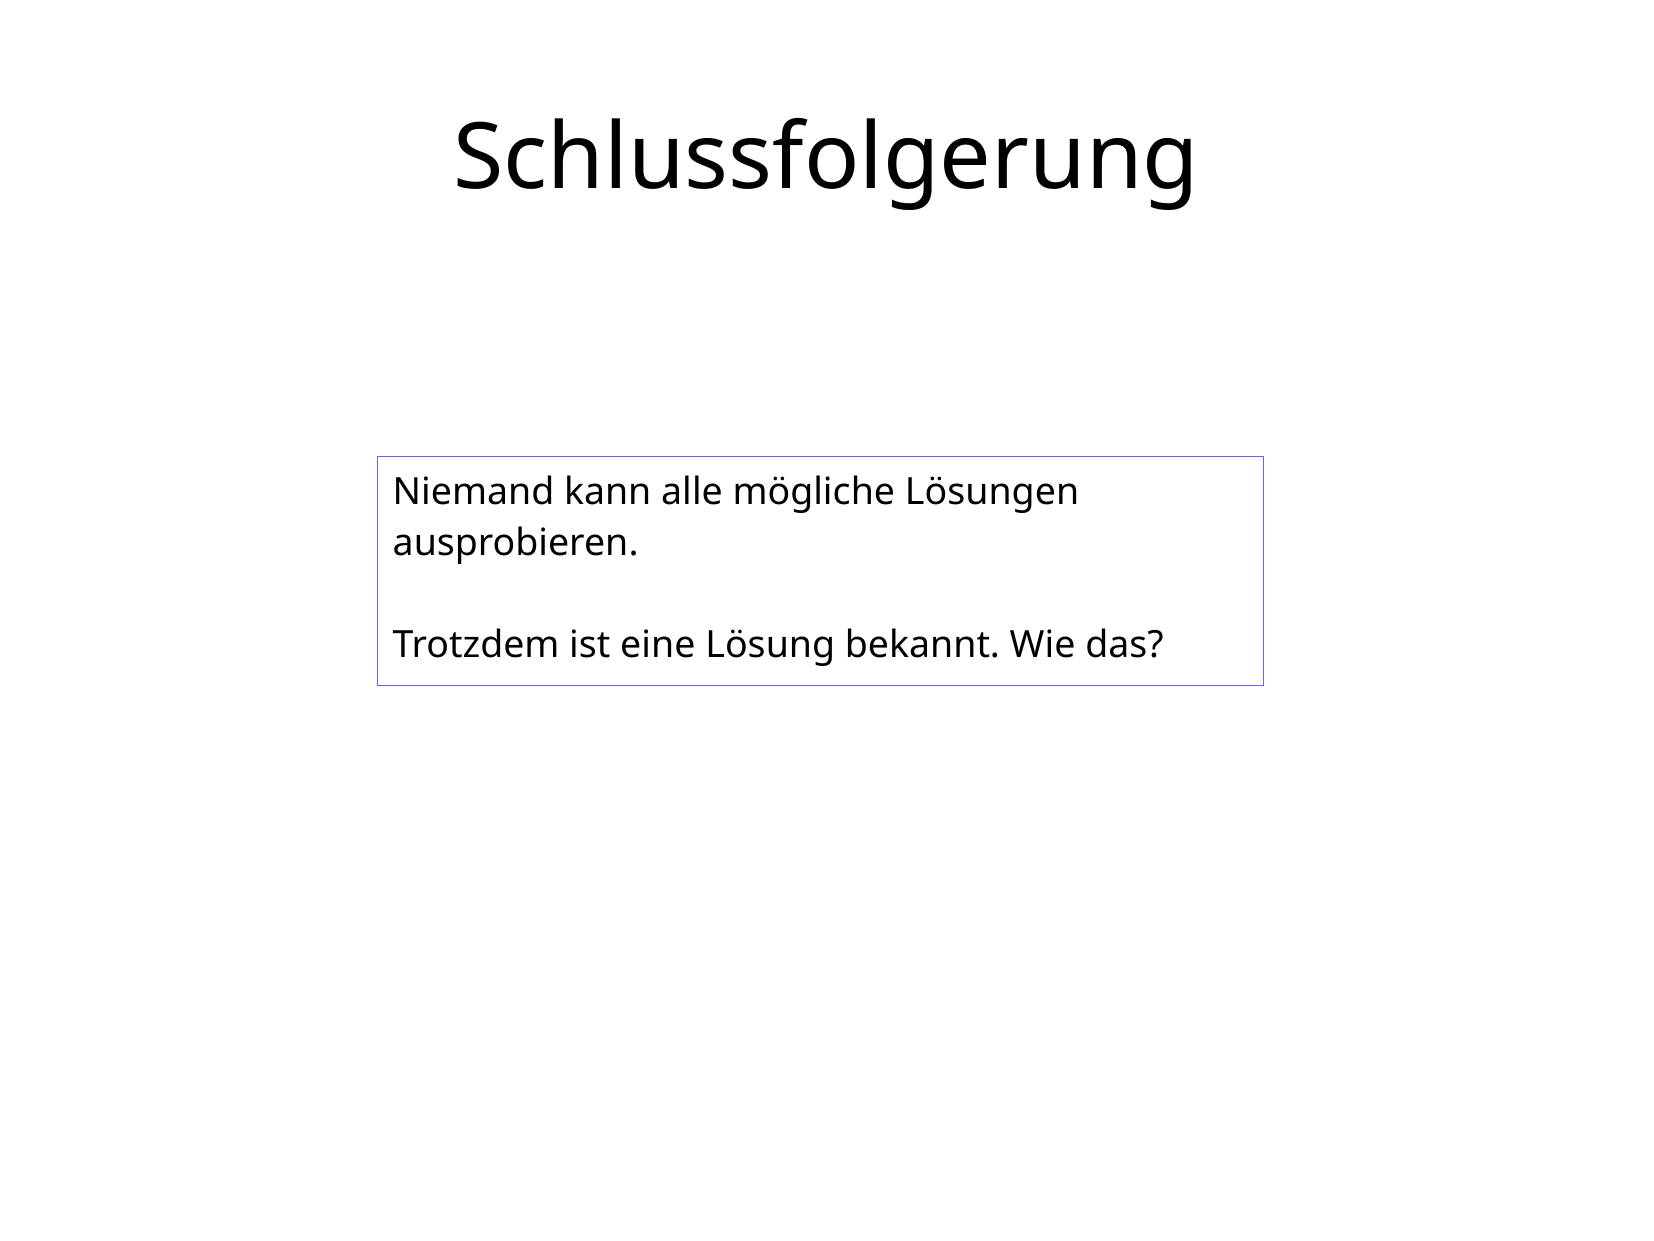

# Schlussfolgerung
Niemand kann alle mögliche Lösungen ausprobieren.
Trotzdem ist eine Lösung bekannt. Wie das?